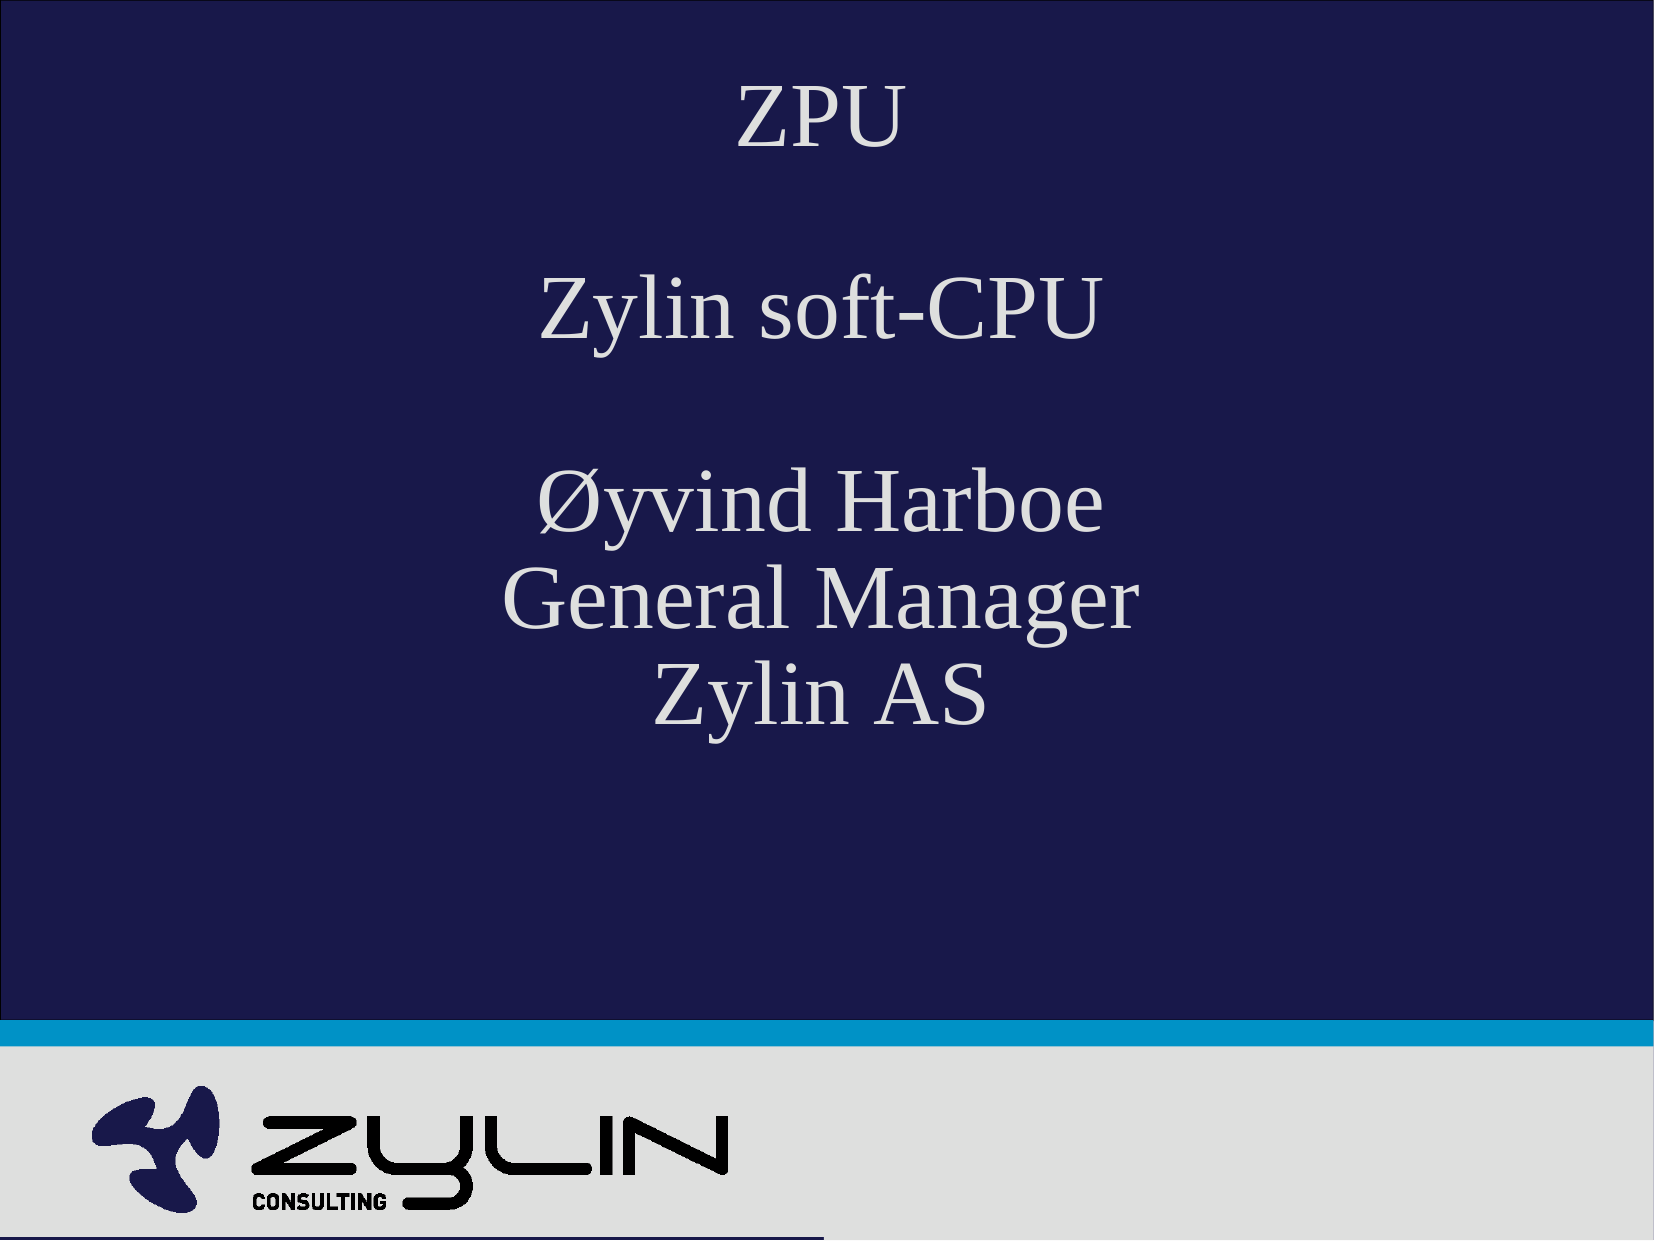

# ZPU Zylin soft-CPU Øyvind Harboe General Manager Zylin AS